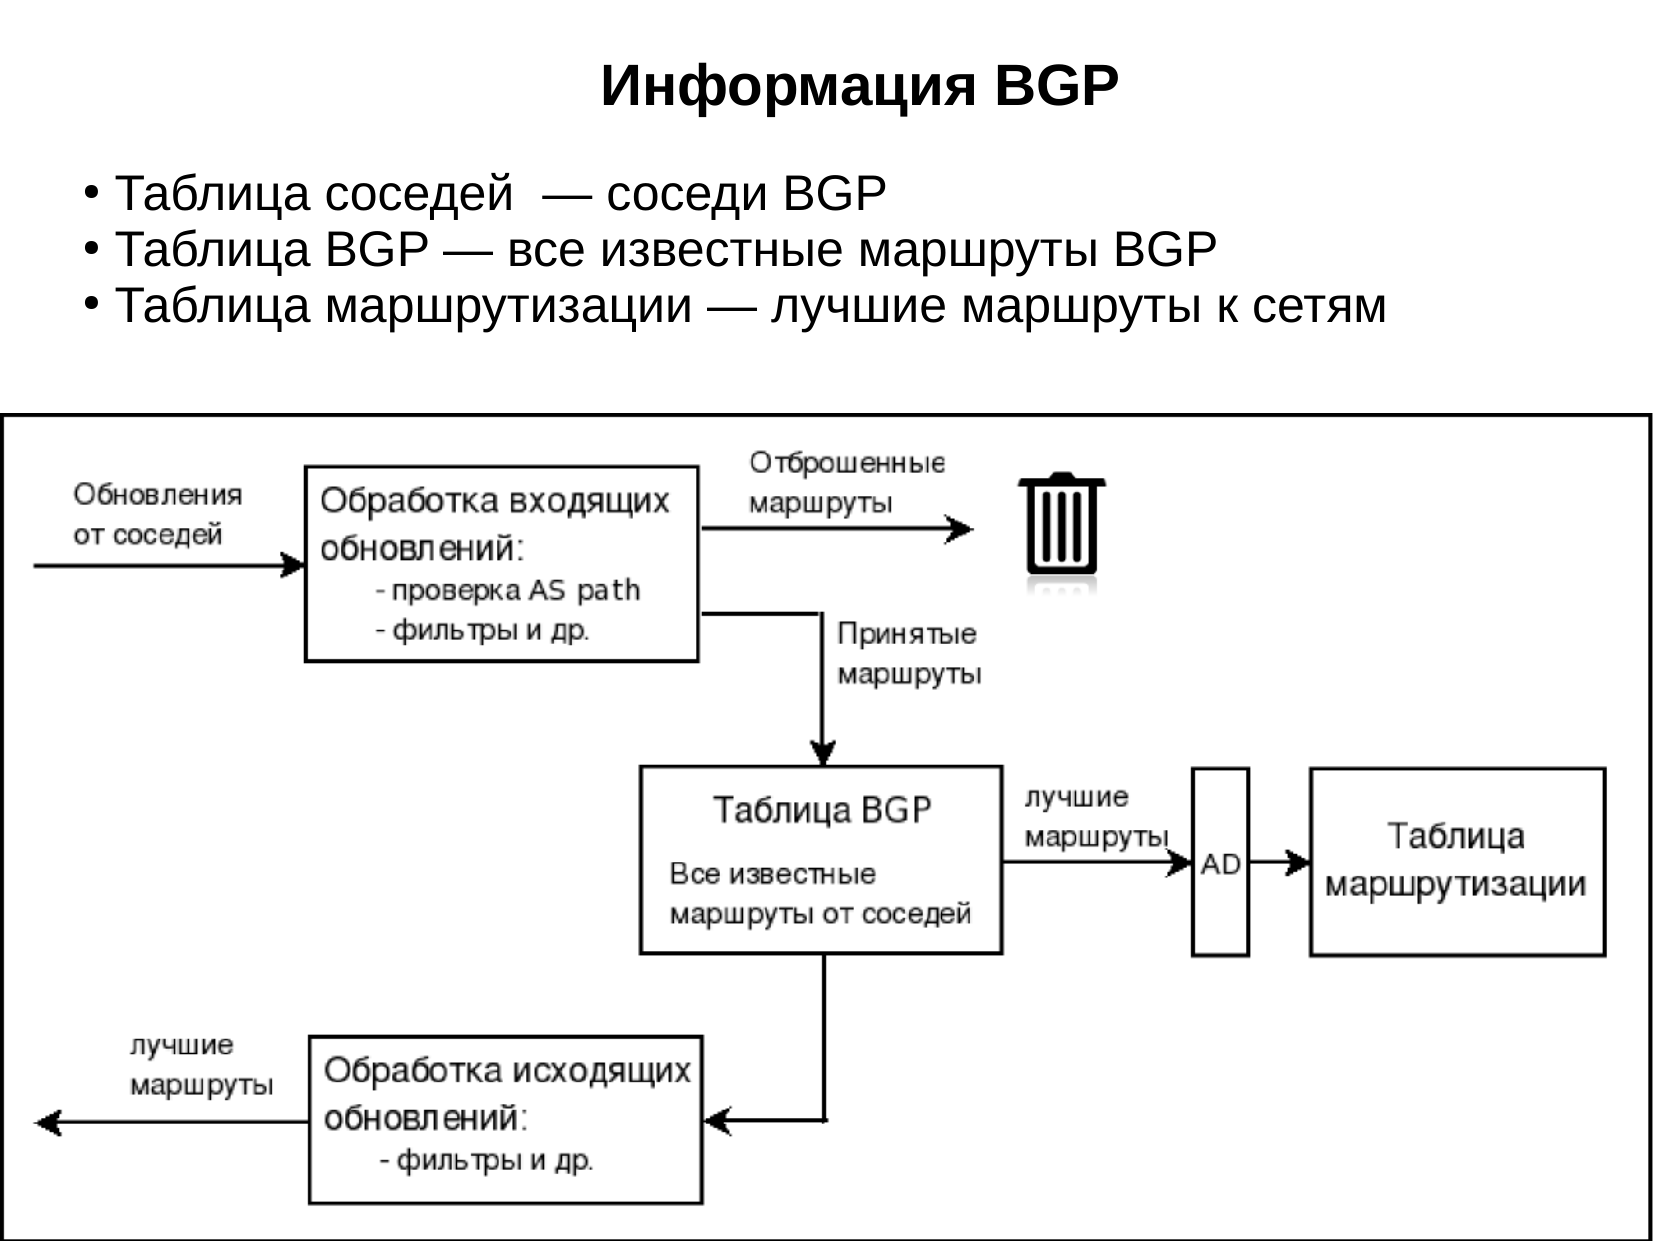

Информация BGP
# Таблица соседей — соседи BGP
 Таблица BGP — все известные маршруты BGP
 Таблица маршрутизации — лучшие маршруты к сетям